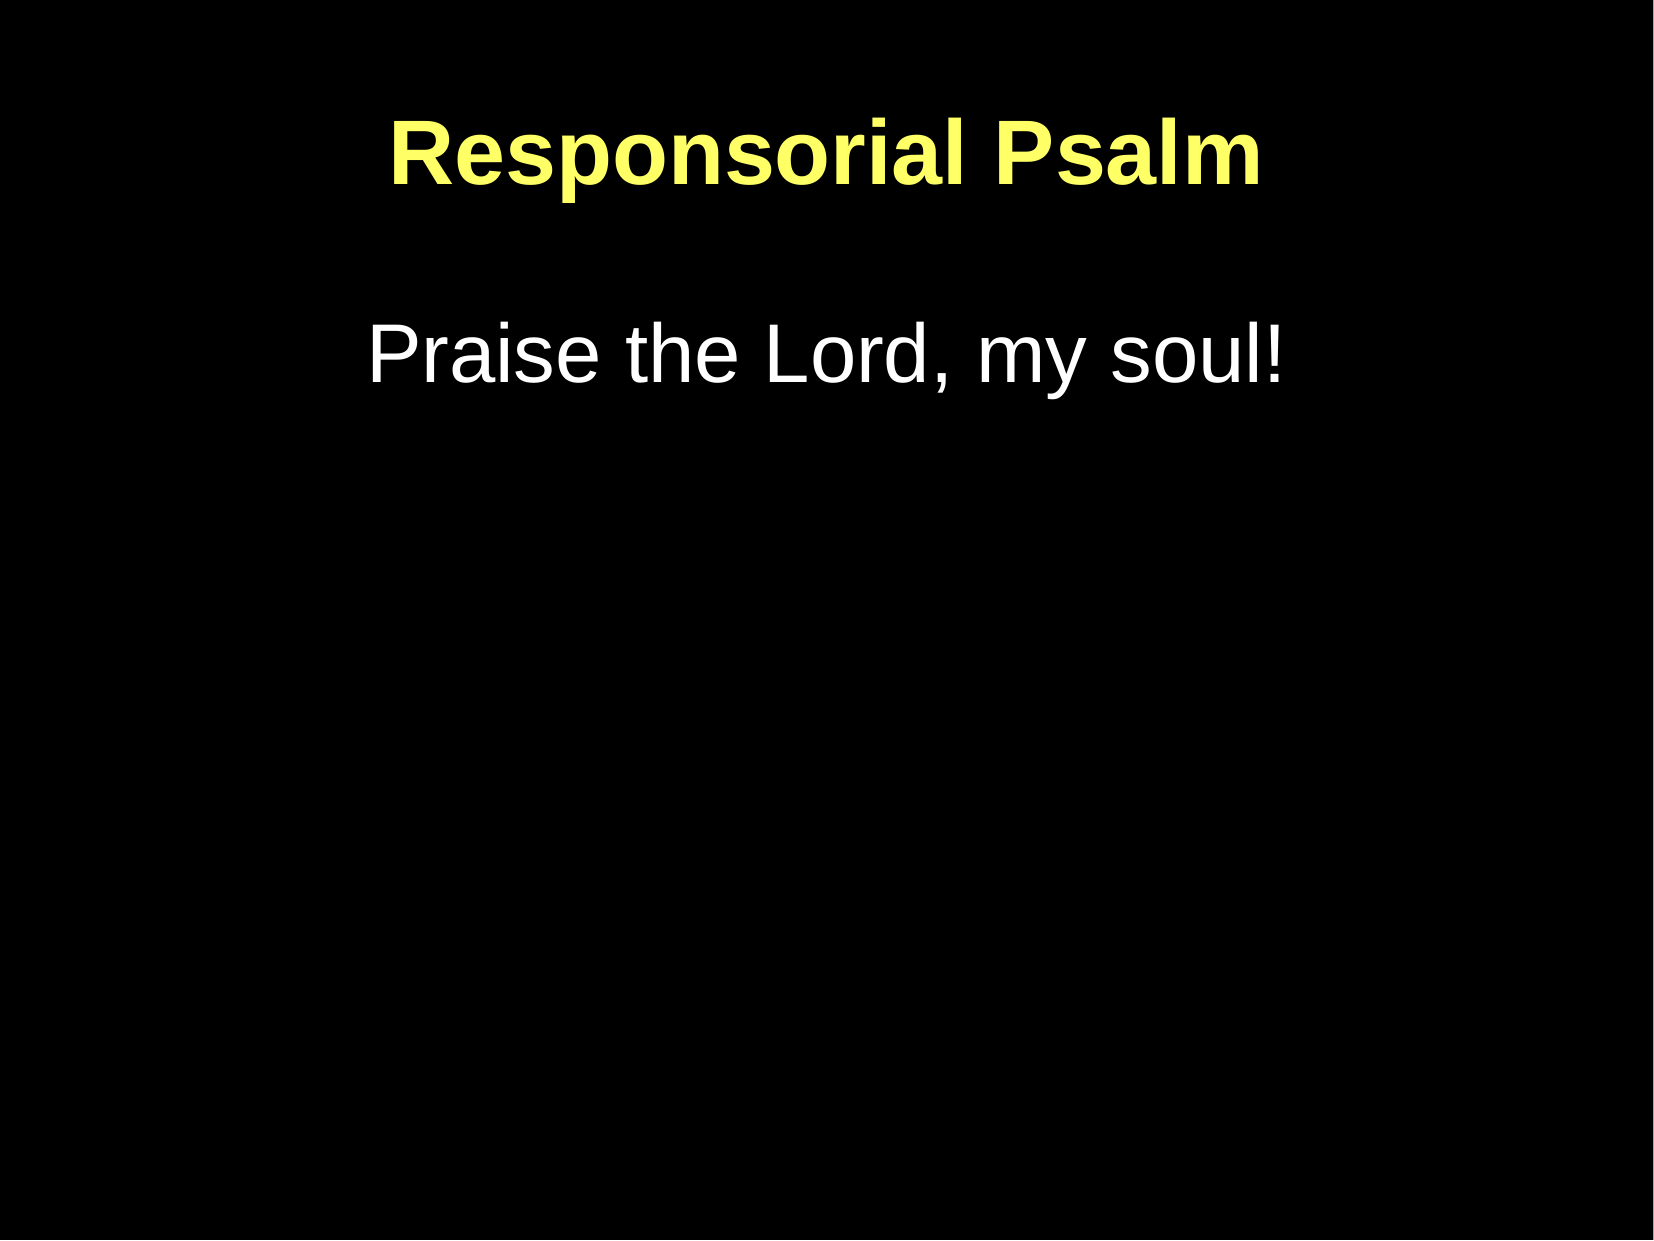

# Responsorial Psalm
Praise the Lord, my soul!